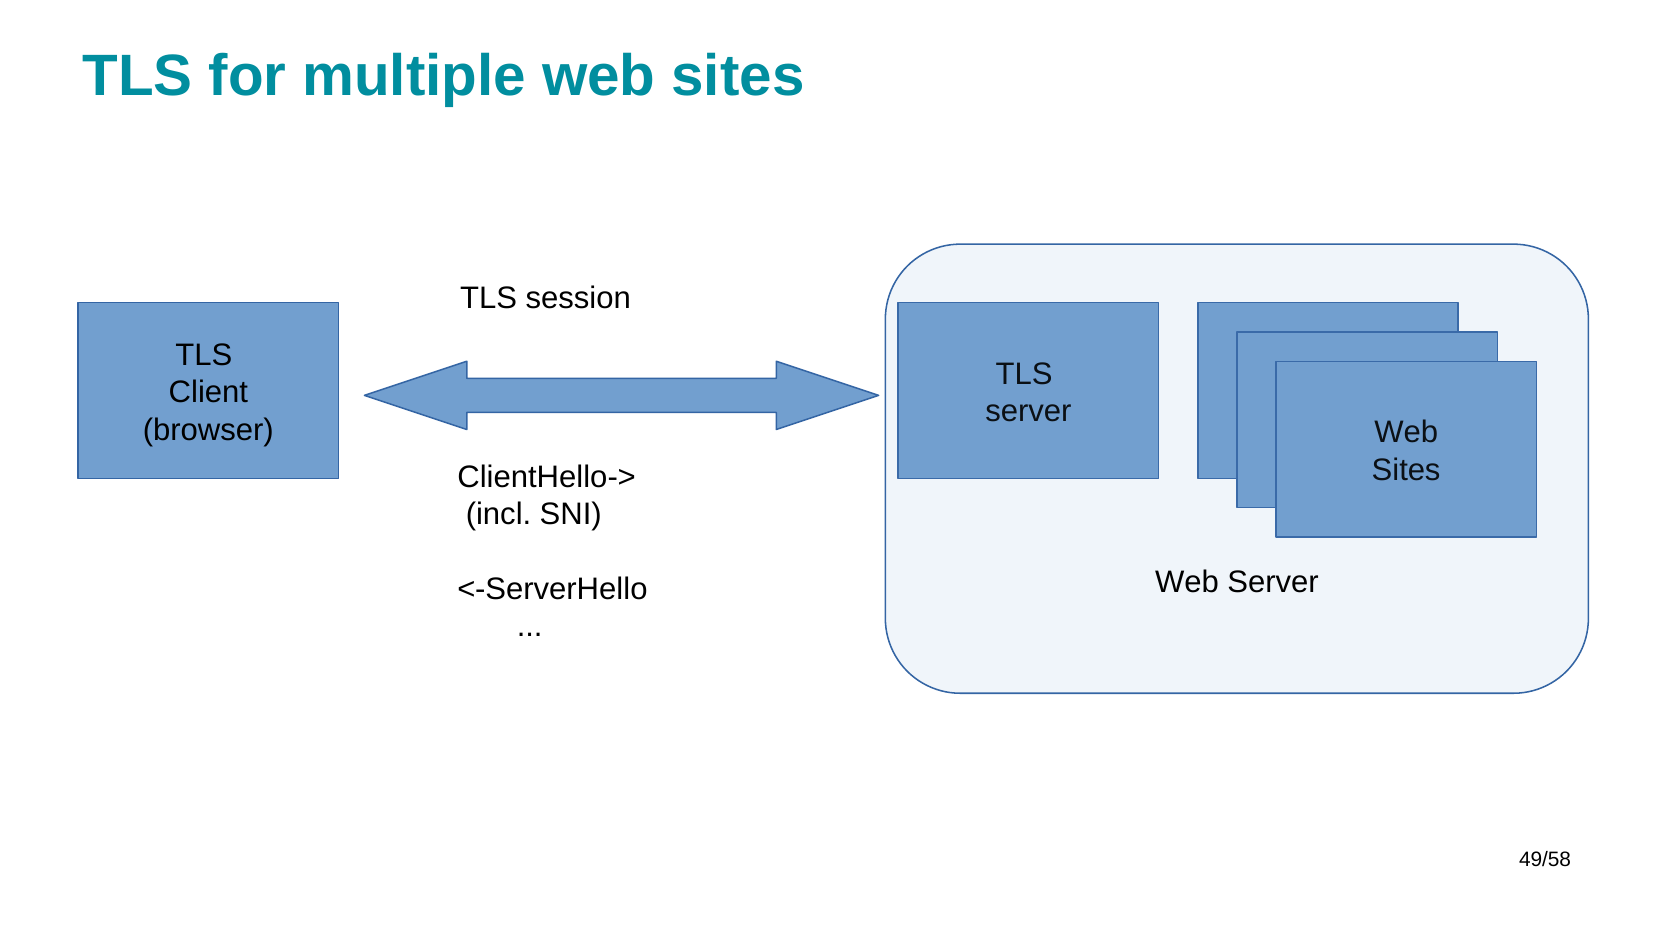

TLS for multiple web sites
Web Server
TLS session
TLS
Client
(browser)
TLS
server
Web
Site
Web
Site
Web
Sites
ClientHello->
 (incl. SNI)
<-ServerHello
 ...
49